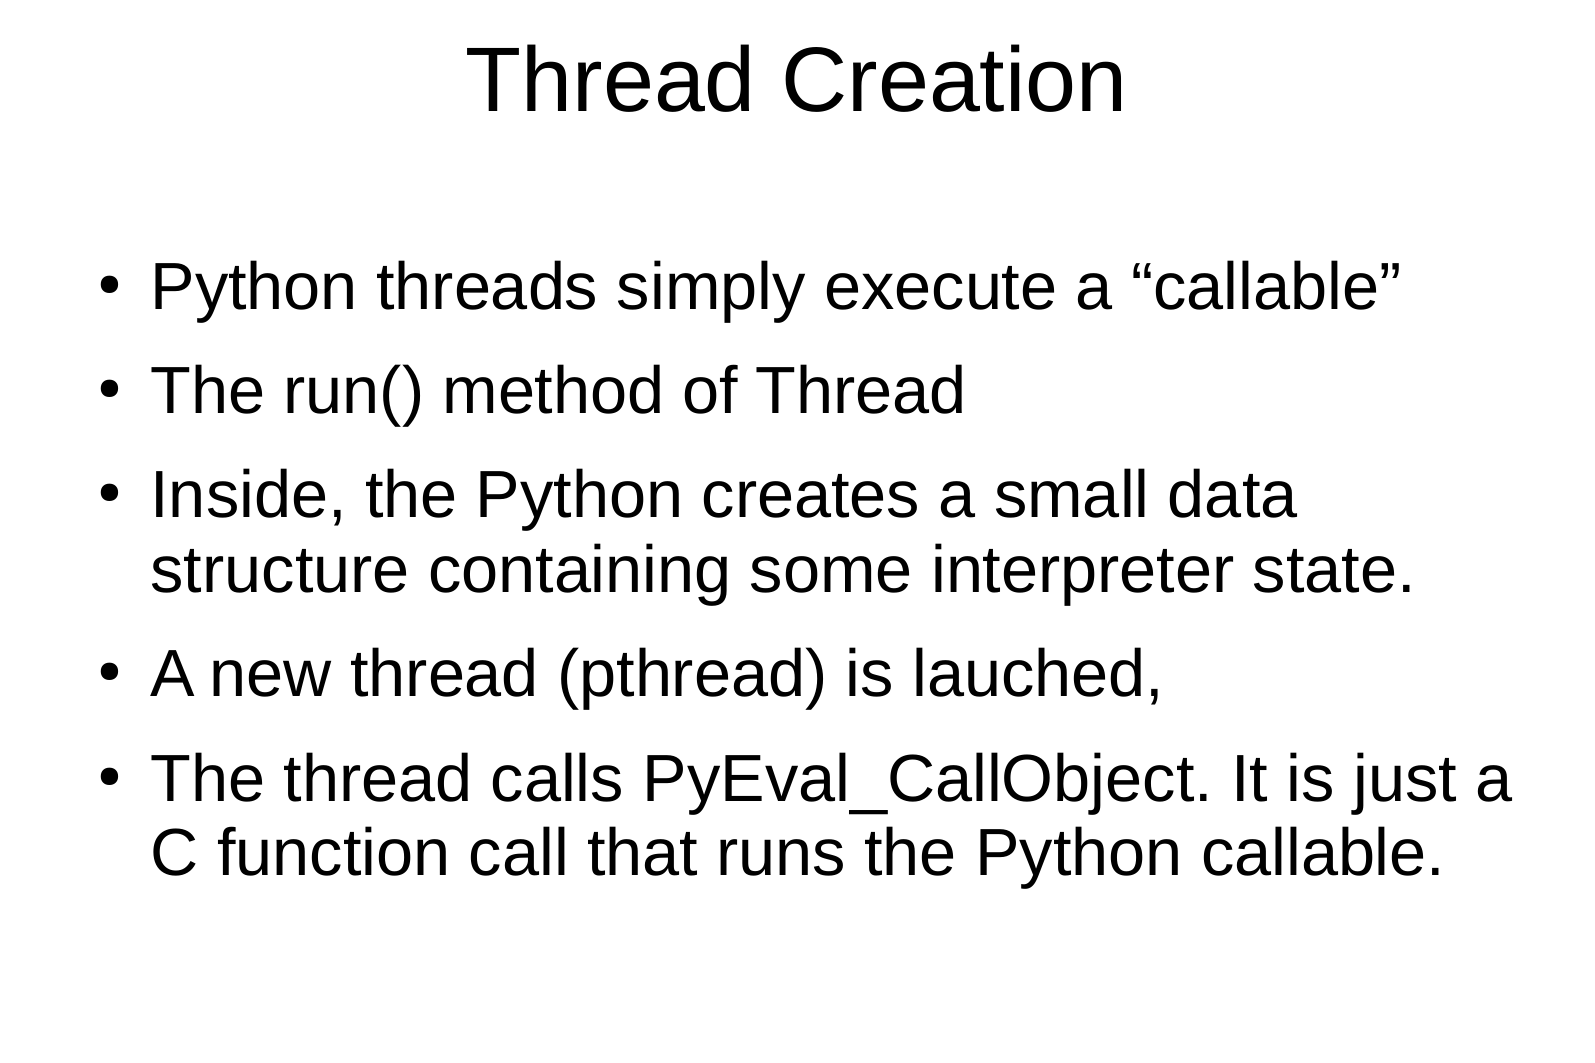

# Thread Creation
Python threads simply execute a “callable”
The run() method of Thread
Inside, the Python creates a small data structure containing some interpreter state.
A new thread (pthread) is lauched,
The thread calls PyEval_CallObject. It is just a C function call that runs the Python callable.